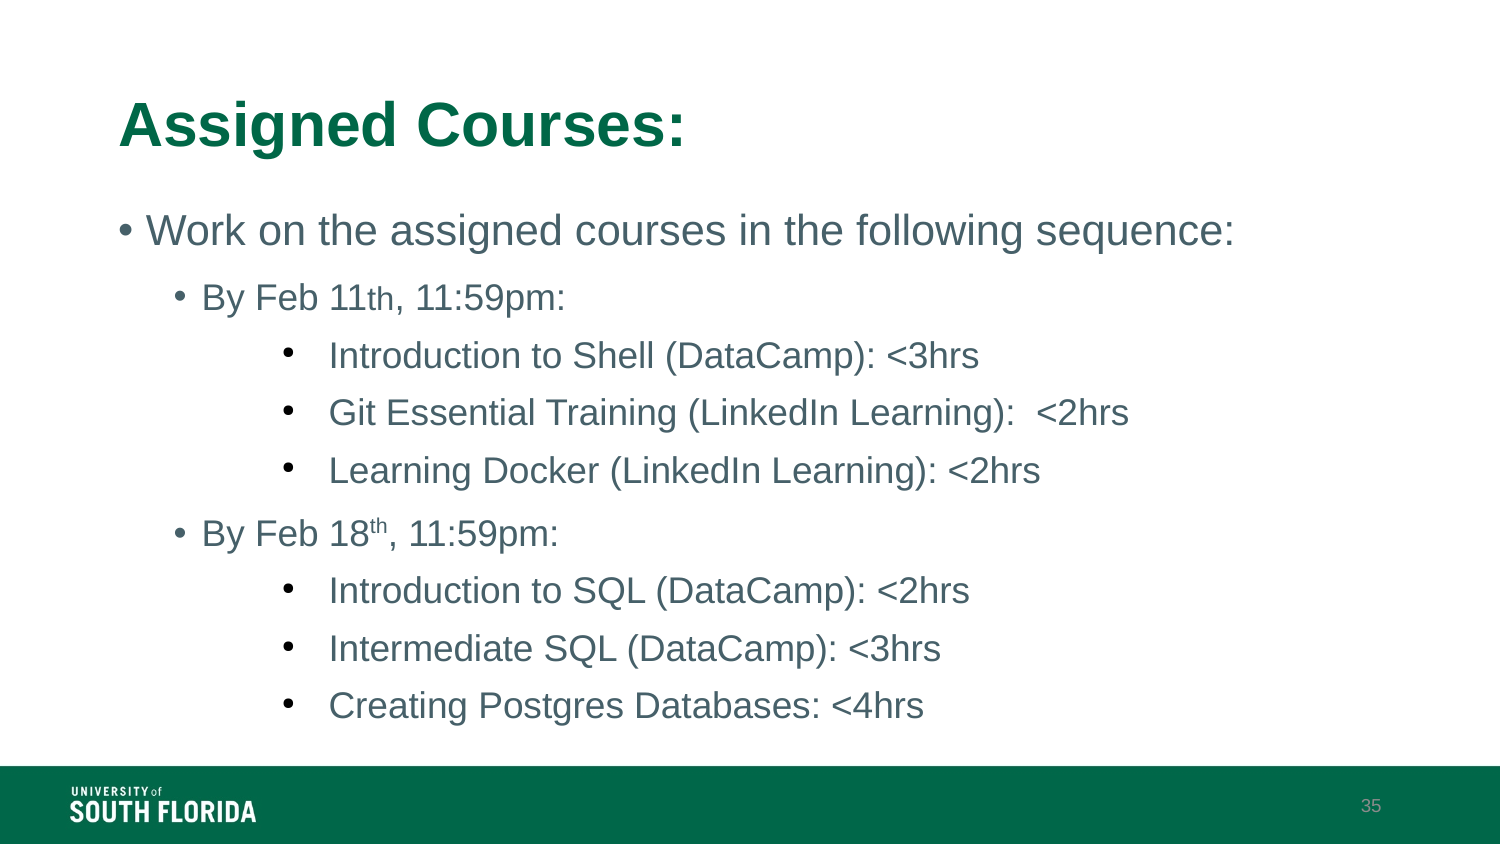

# Assigned Courses:
Work on the assigned courses in the following sequence:
By Feb 11th, 11:59pm:
Introduction to Shell (DataCamp): <3hrs
Git Essential Training (LinkedIn Learning): <2hrs
Learning Docker (LinkedIn Learning): <2hrs
By Feb 18th, 11:59pm:
Introduction to SQL (DataCamp): <2hrs
Intermediate SQL (DataCamp): <3hrs
Creating Postgres Databases: <4hrs
35